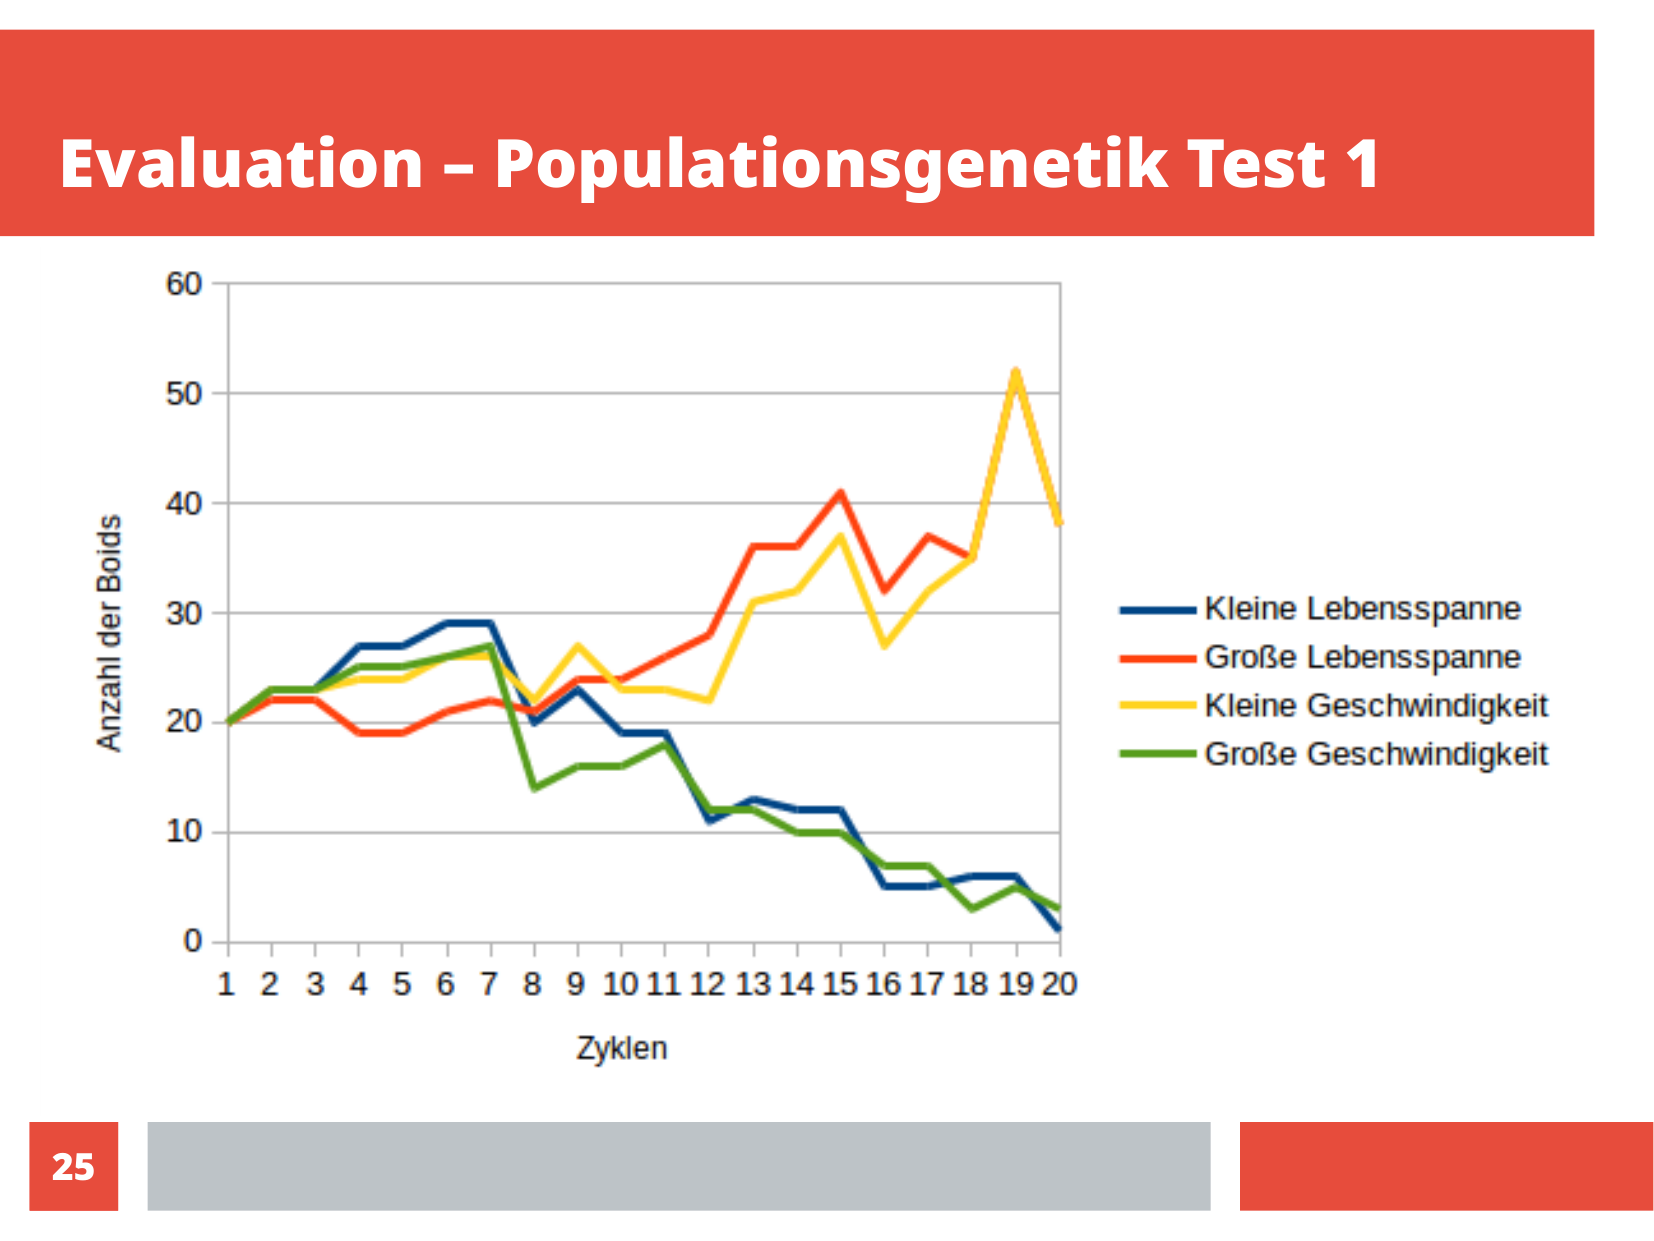

# Evaluation – Populationsgenetik Test 1
25